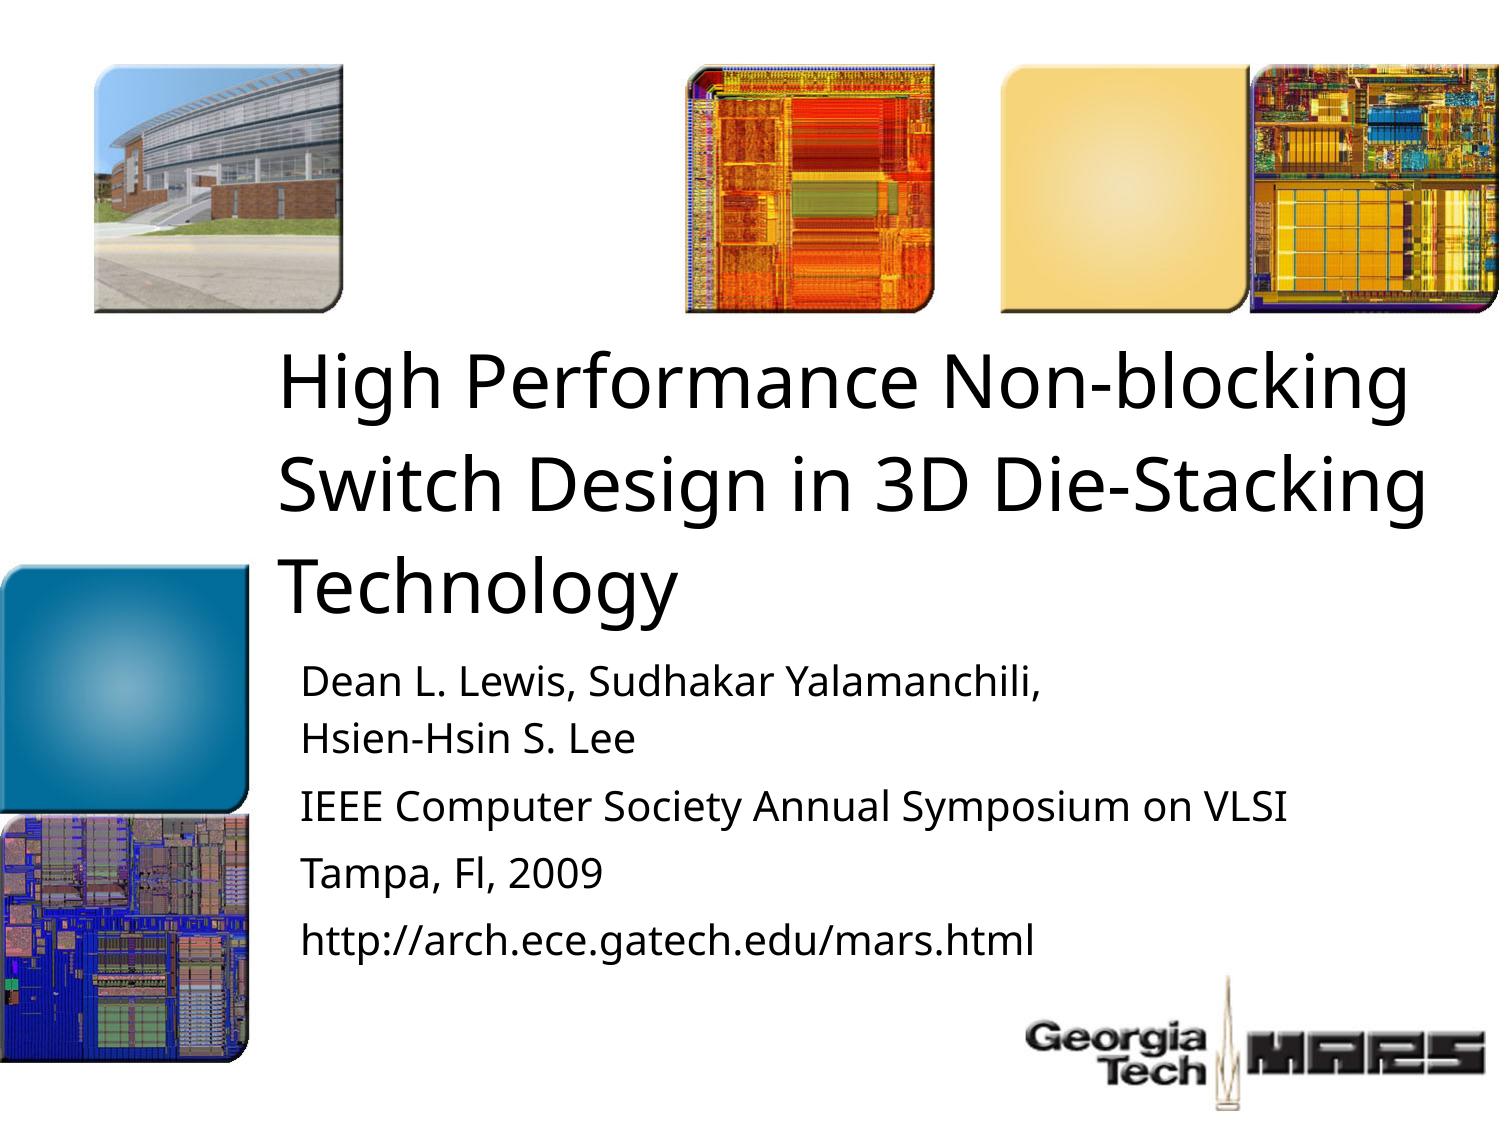

# High Performance Non-blocking Switch Design in 3D Die-Stacking Technology
Dean L. Lewis, Sudhakar Yalamanchili,
Hsien-Hsin S. Lee
IEEE Computer Society Annual Symposium on VLSI
Tampa, Fl, 2009
http://arch.ece.gatech.edu/mars.html